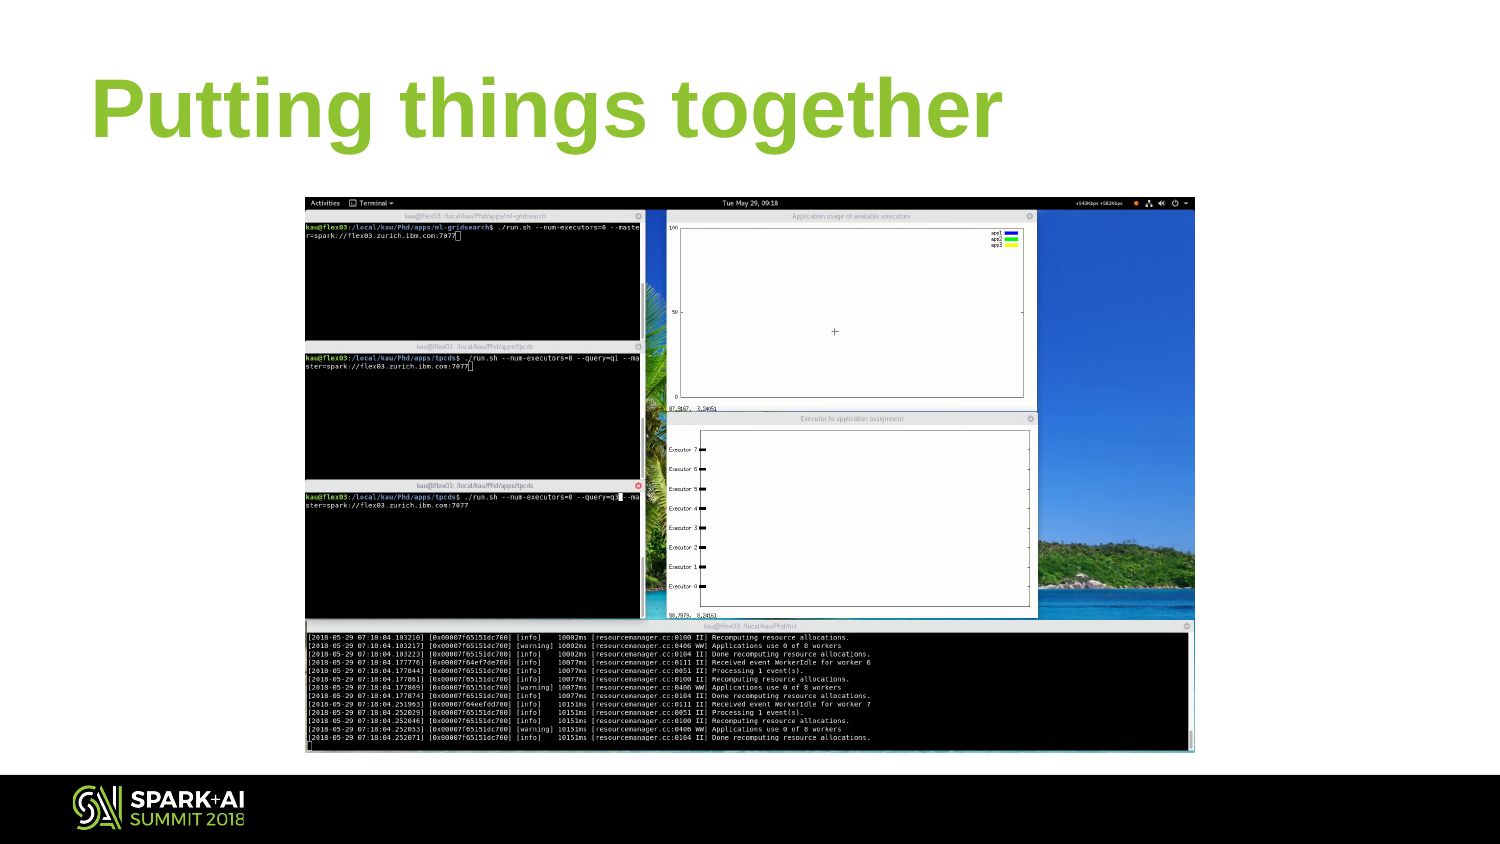

#
Putting things together
put your #assignedhashtag here by setting the footer in view-header/footer